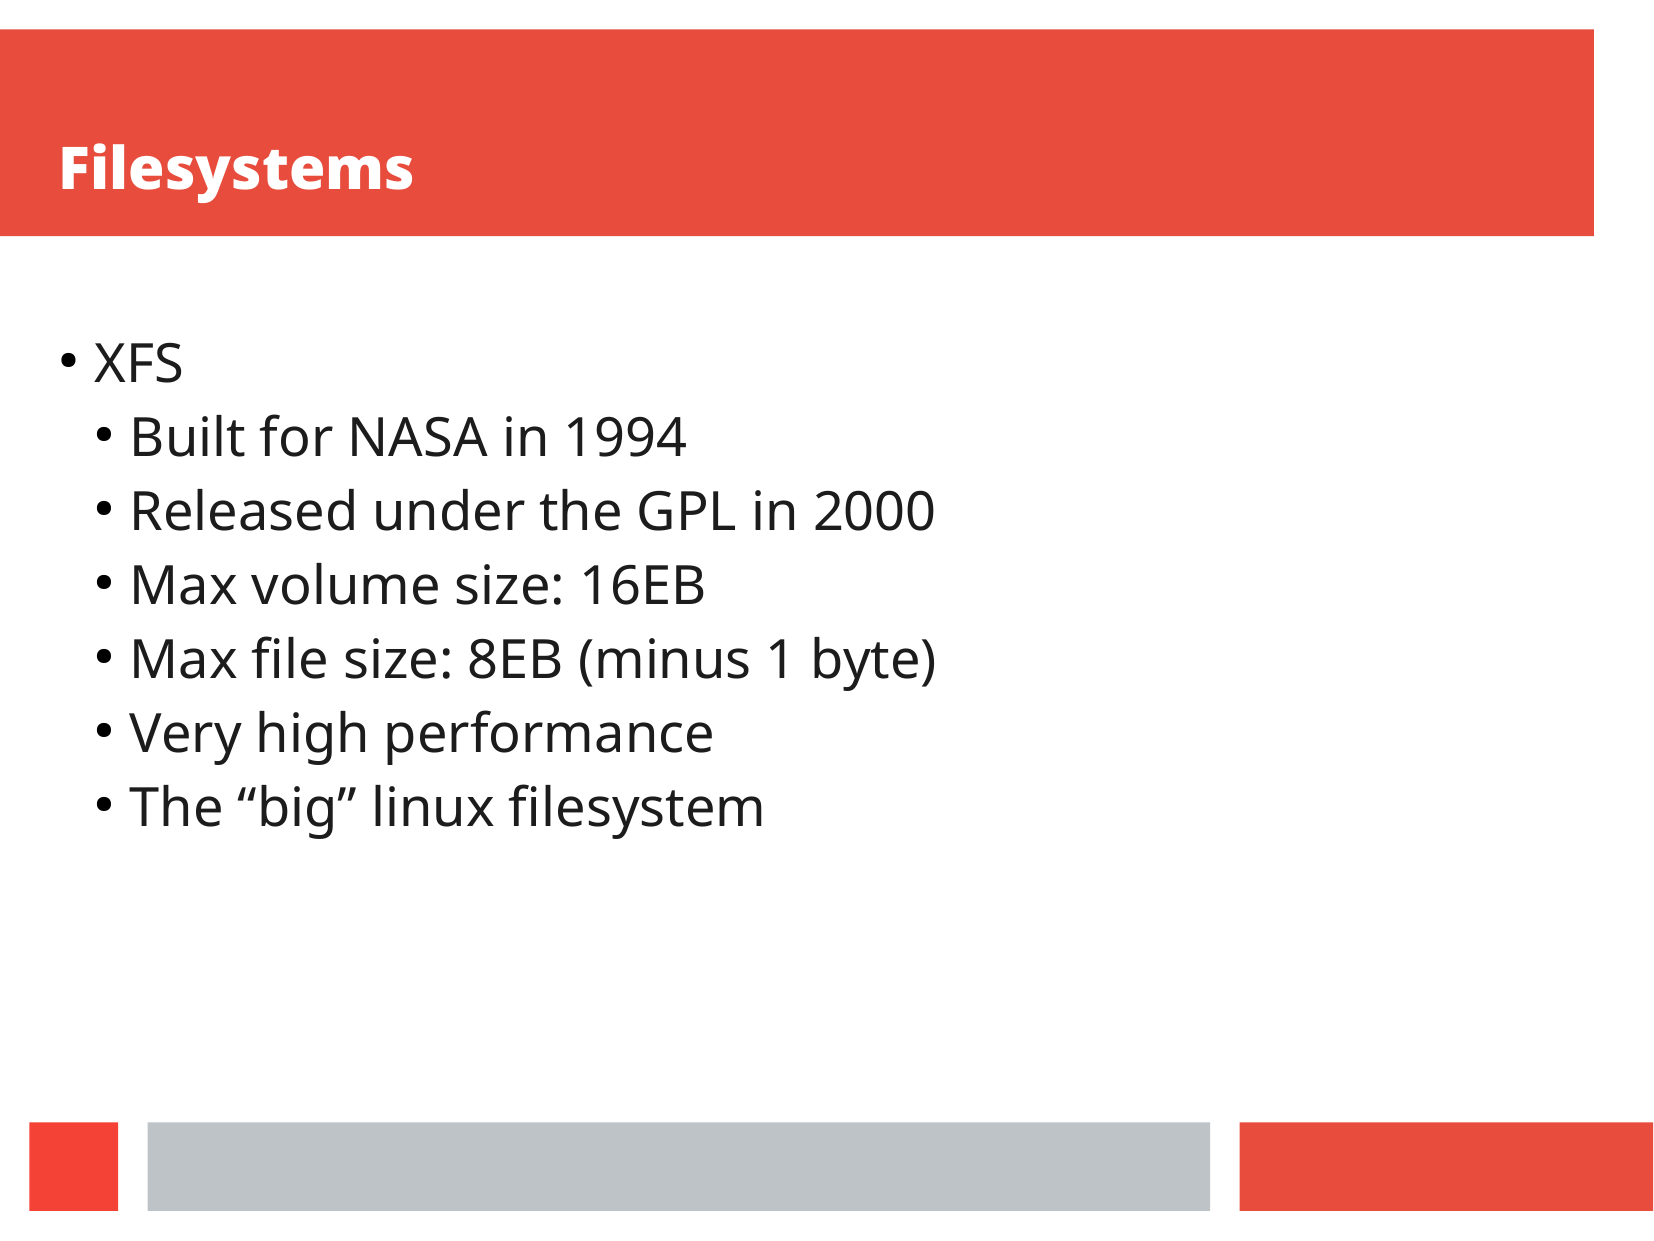

# Filesystems
XFS
Built for NASA in 1994
Released under the GPL in 2000
Max volume size: 16EB
Max file size: 8EB (minus 1 byte)
Very high performance
The “big” linux filesystem